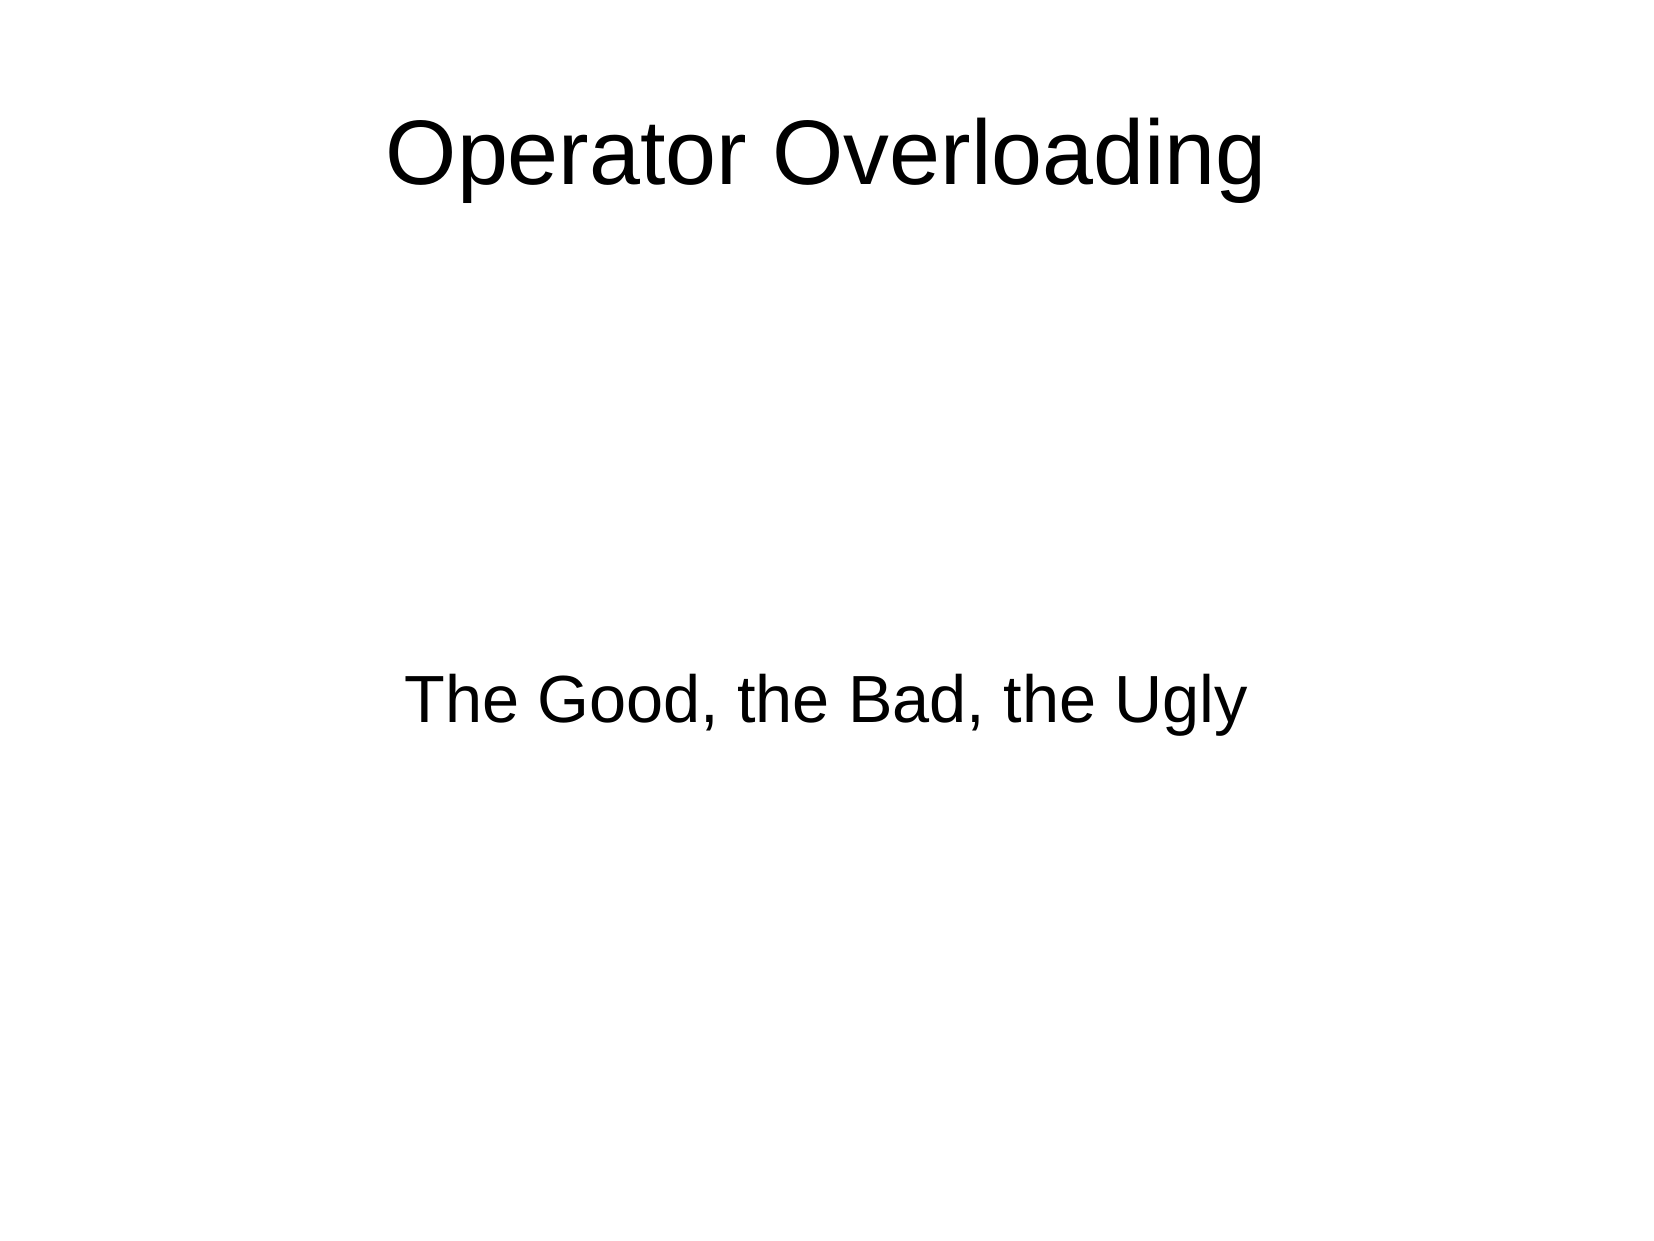

# Operator Overloading
The Good, the Bad, the Ugly